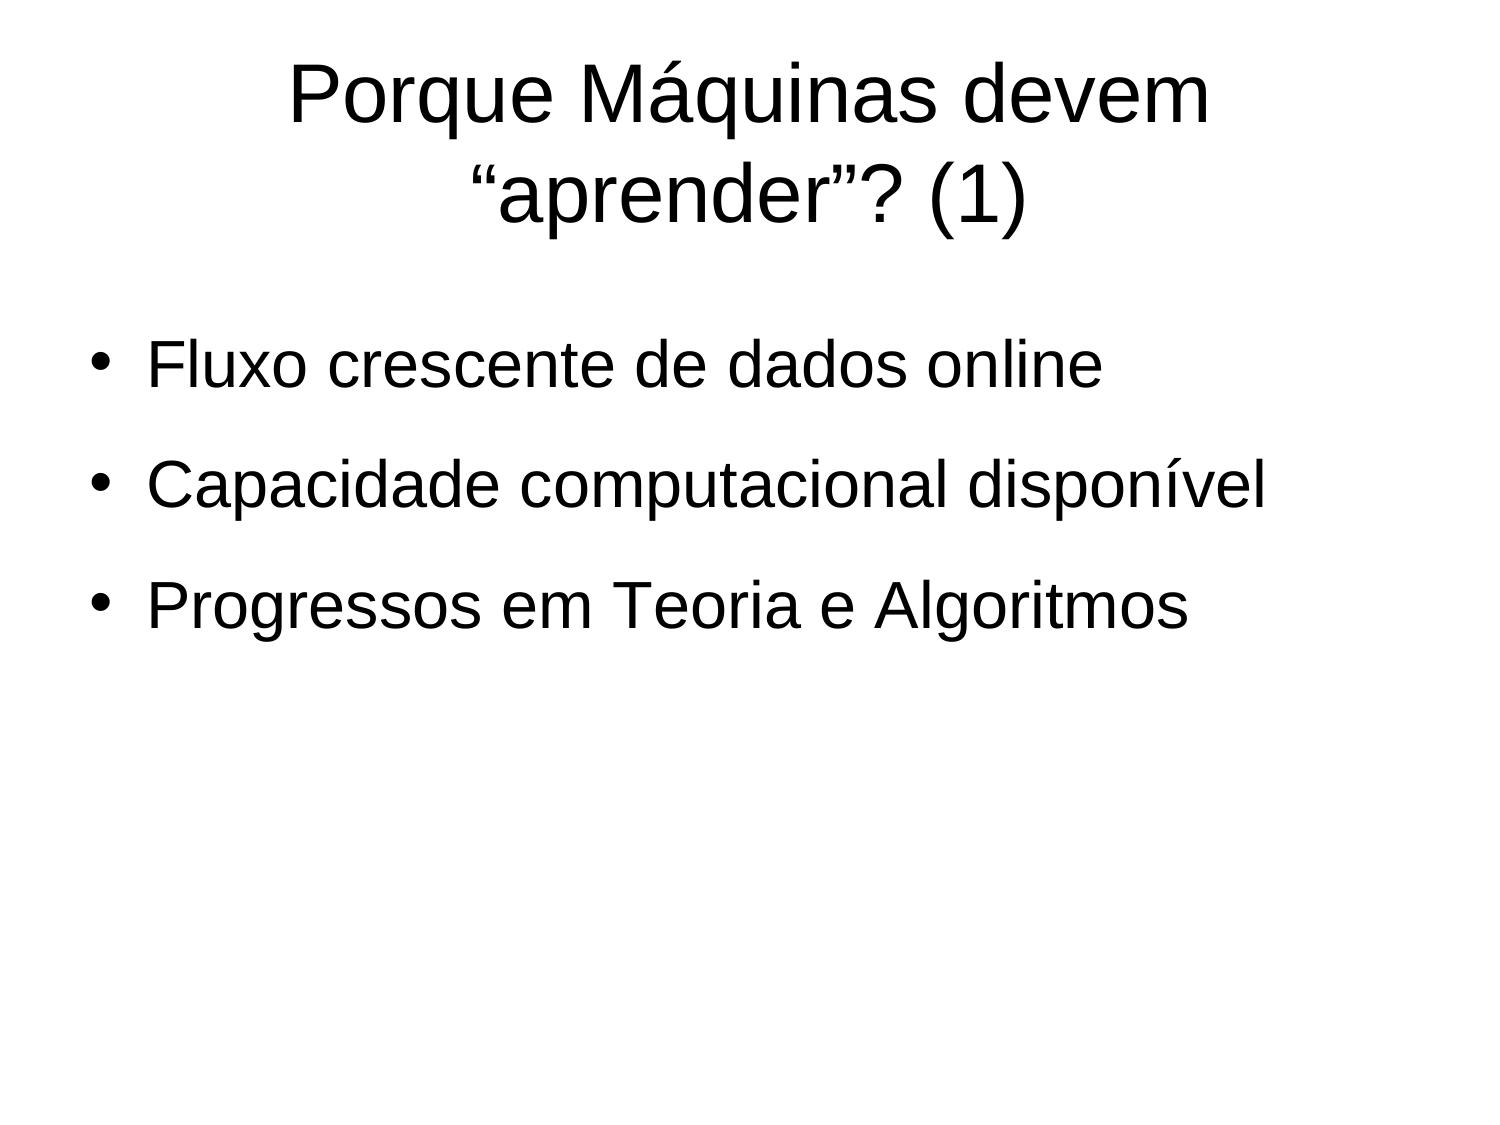

# Porque Máquinas devem “aprender”? (1)
Fluxo crescente de dados online
Capacidade computacional disponível
Progressos em Teoria e Algoritmos